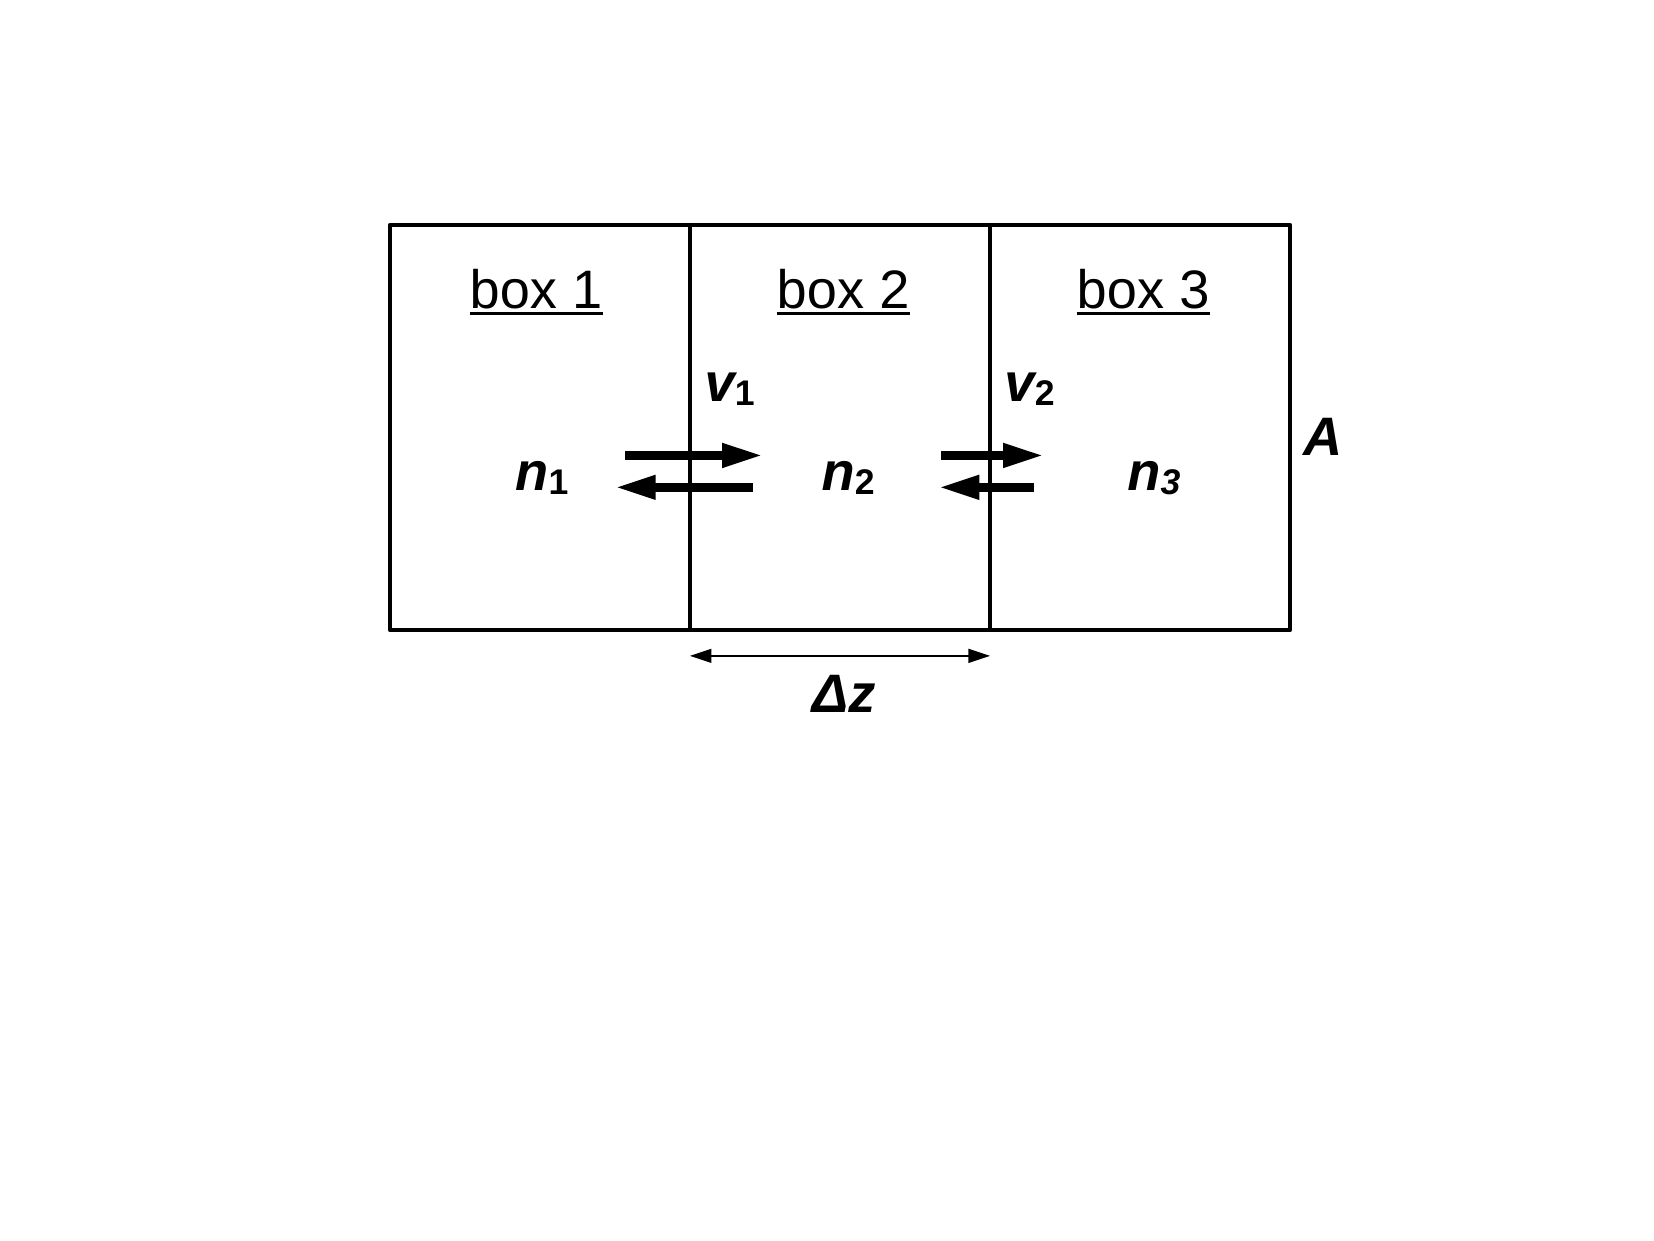

box 1
box 2
box 3
v1
v2
A
n1
n2
n3
Δz